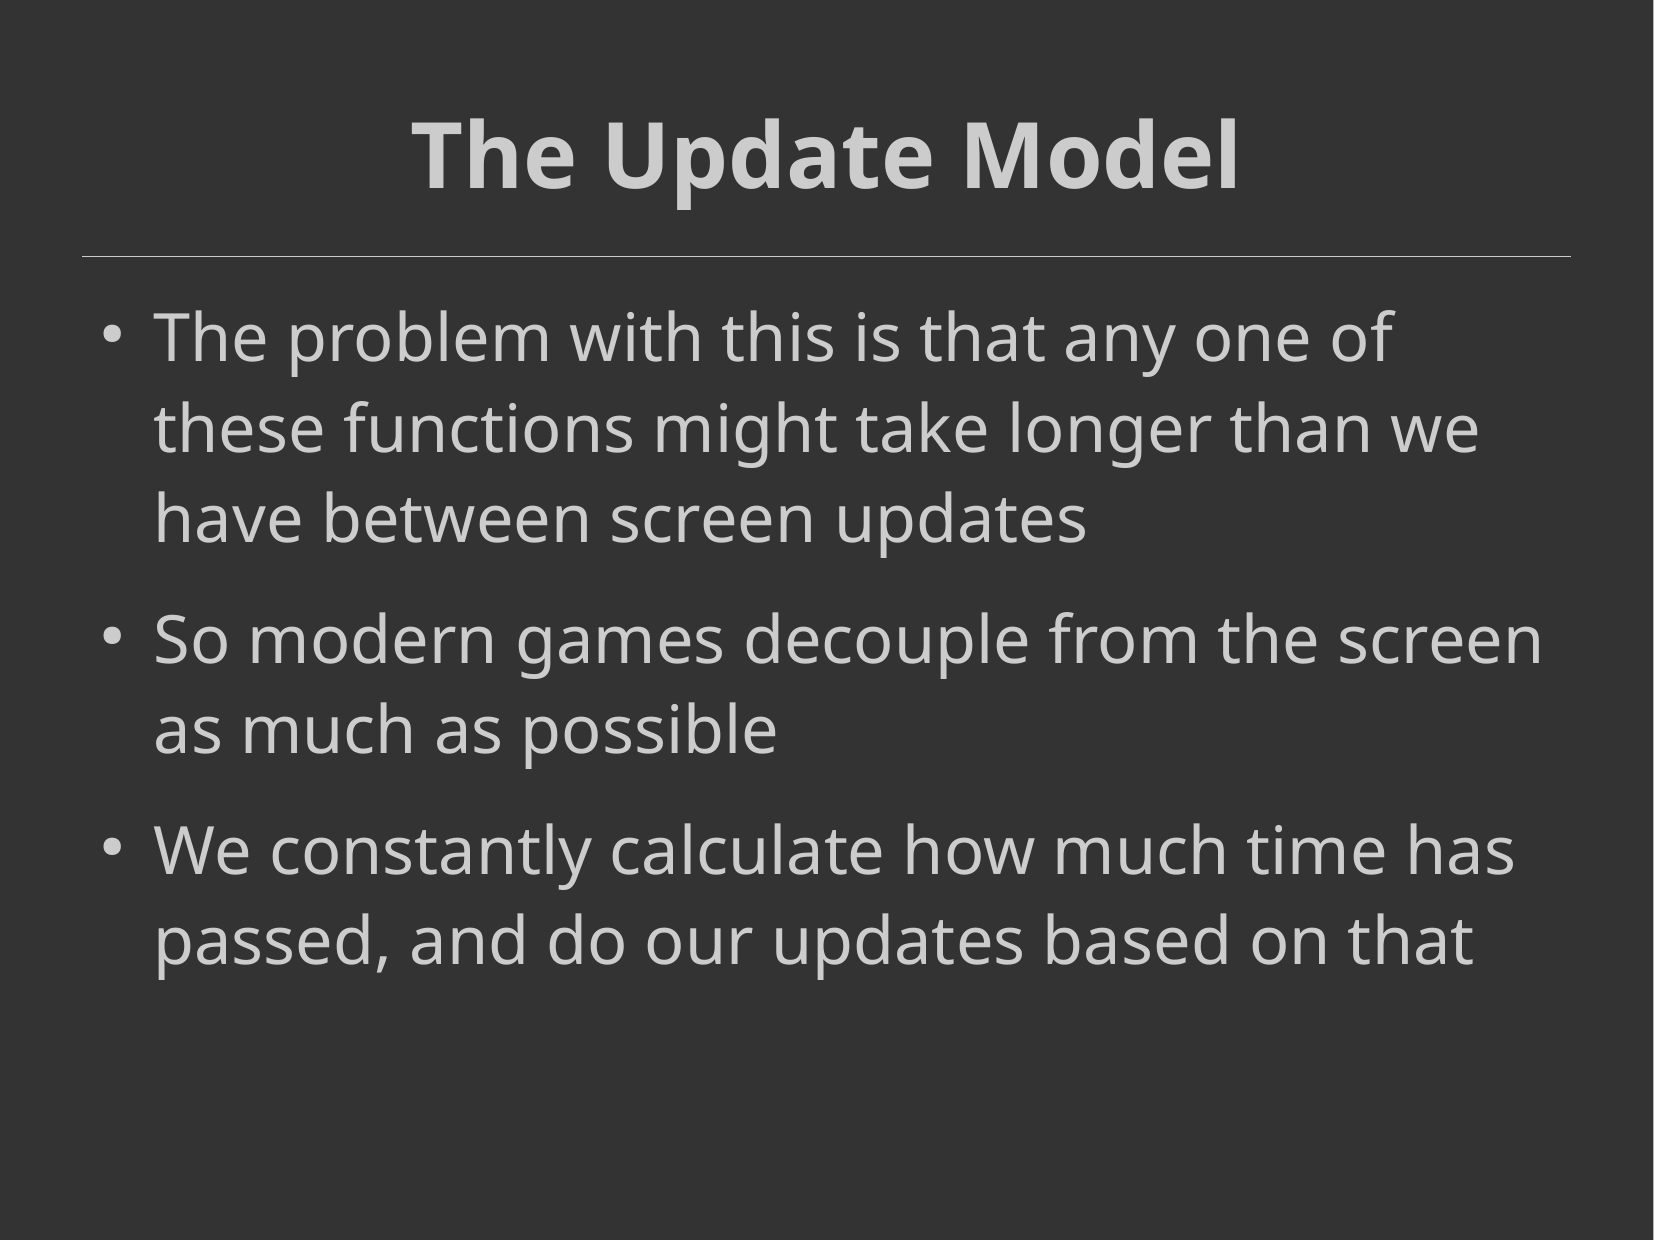

# The Update Model
The problem with this is that any one of these functions might take longer than we have between screen updates
So modern games decouple from the screen as much as possible
We constantly calculate how much time has passed, and do our updates based on that